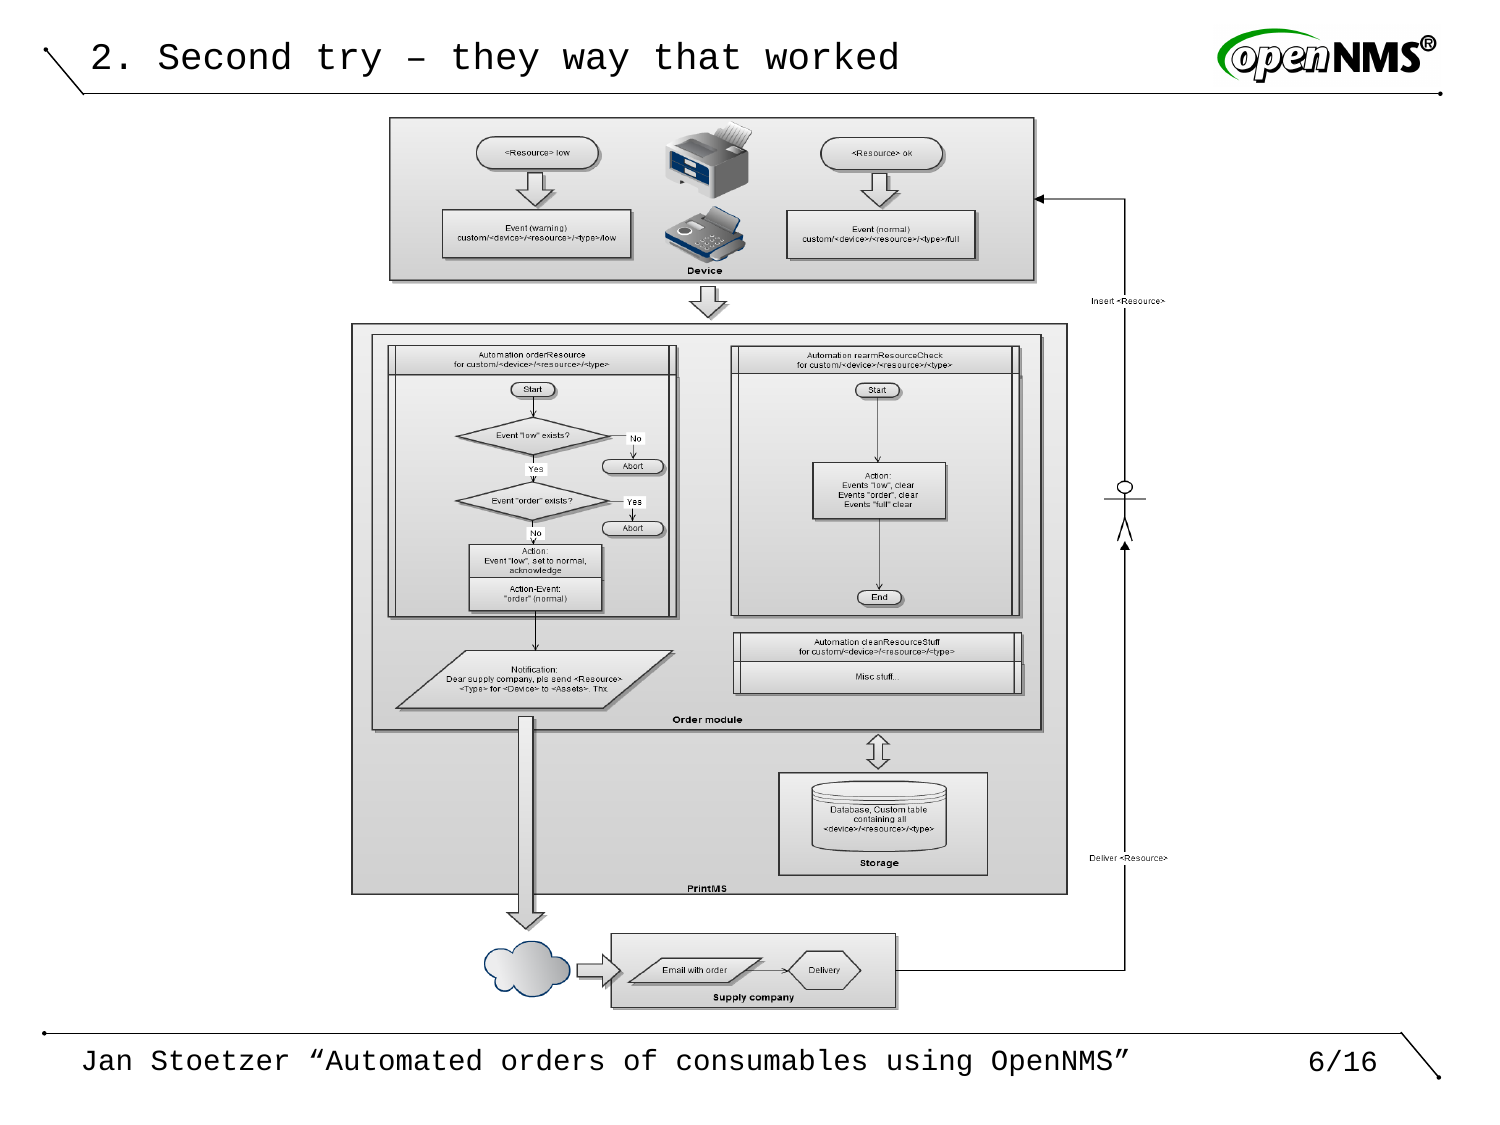

# 2. Second try – they way that worked